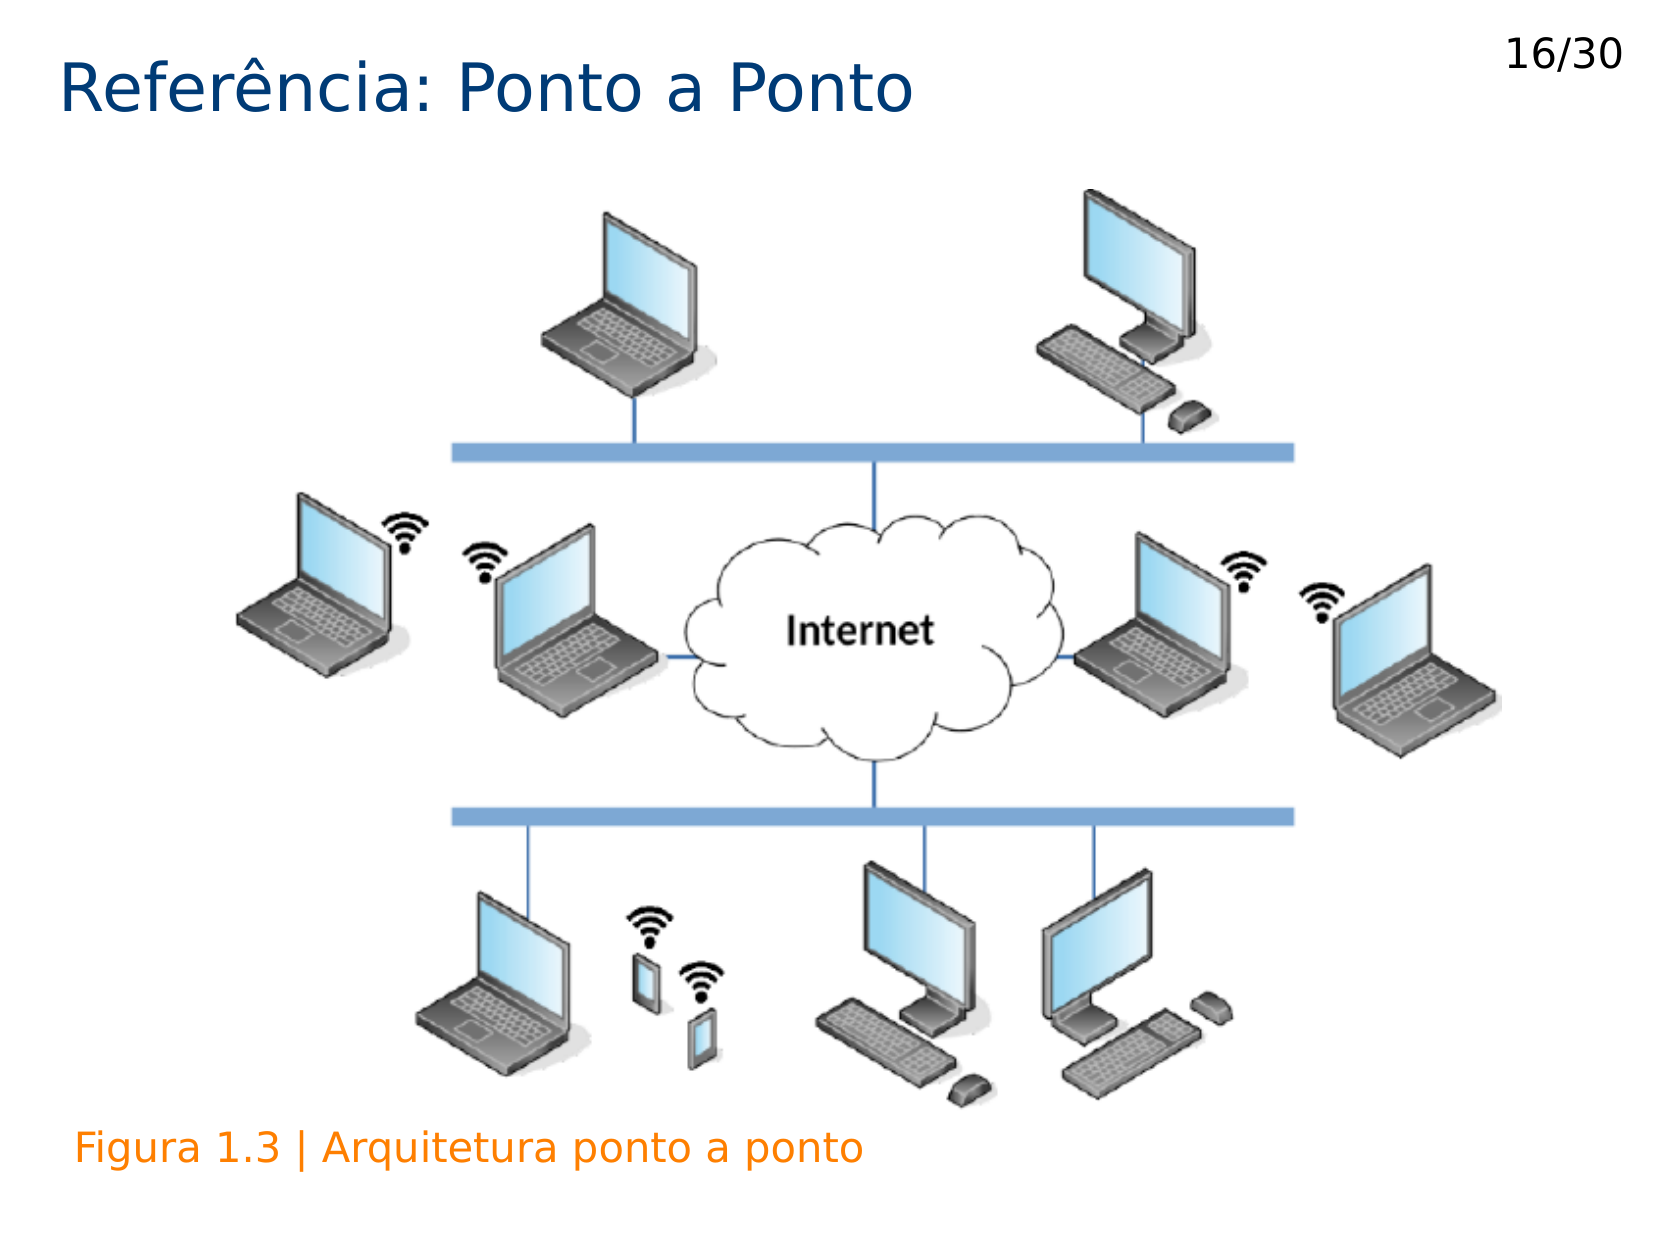

# Referência: Ponto a Ponto
16
Figura 1.3 | Arquitetura ponto a ponto